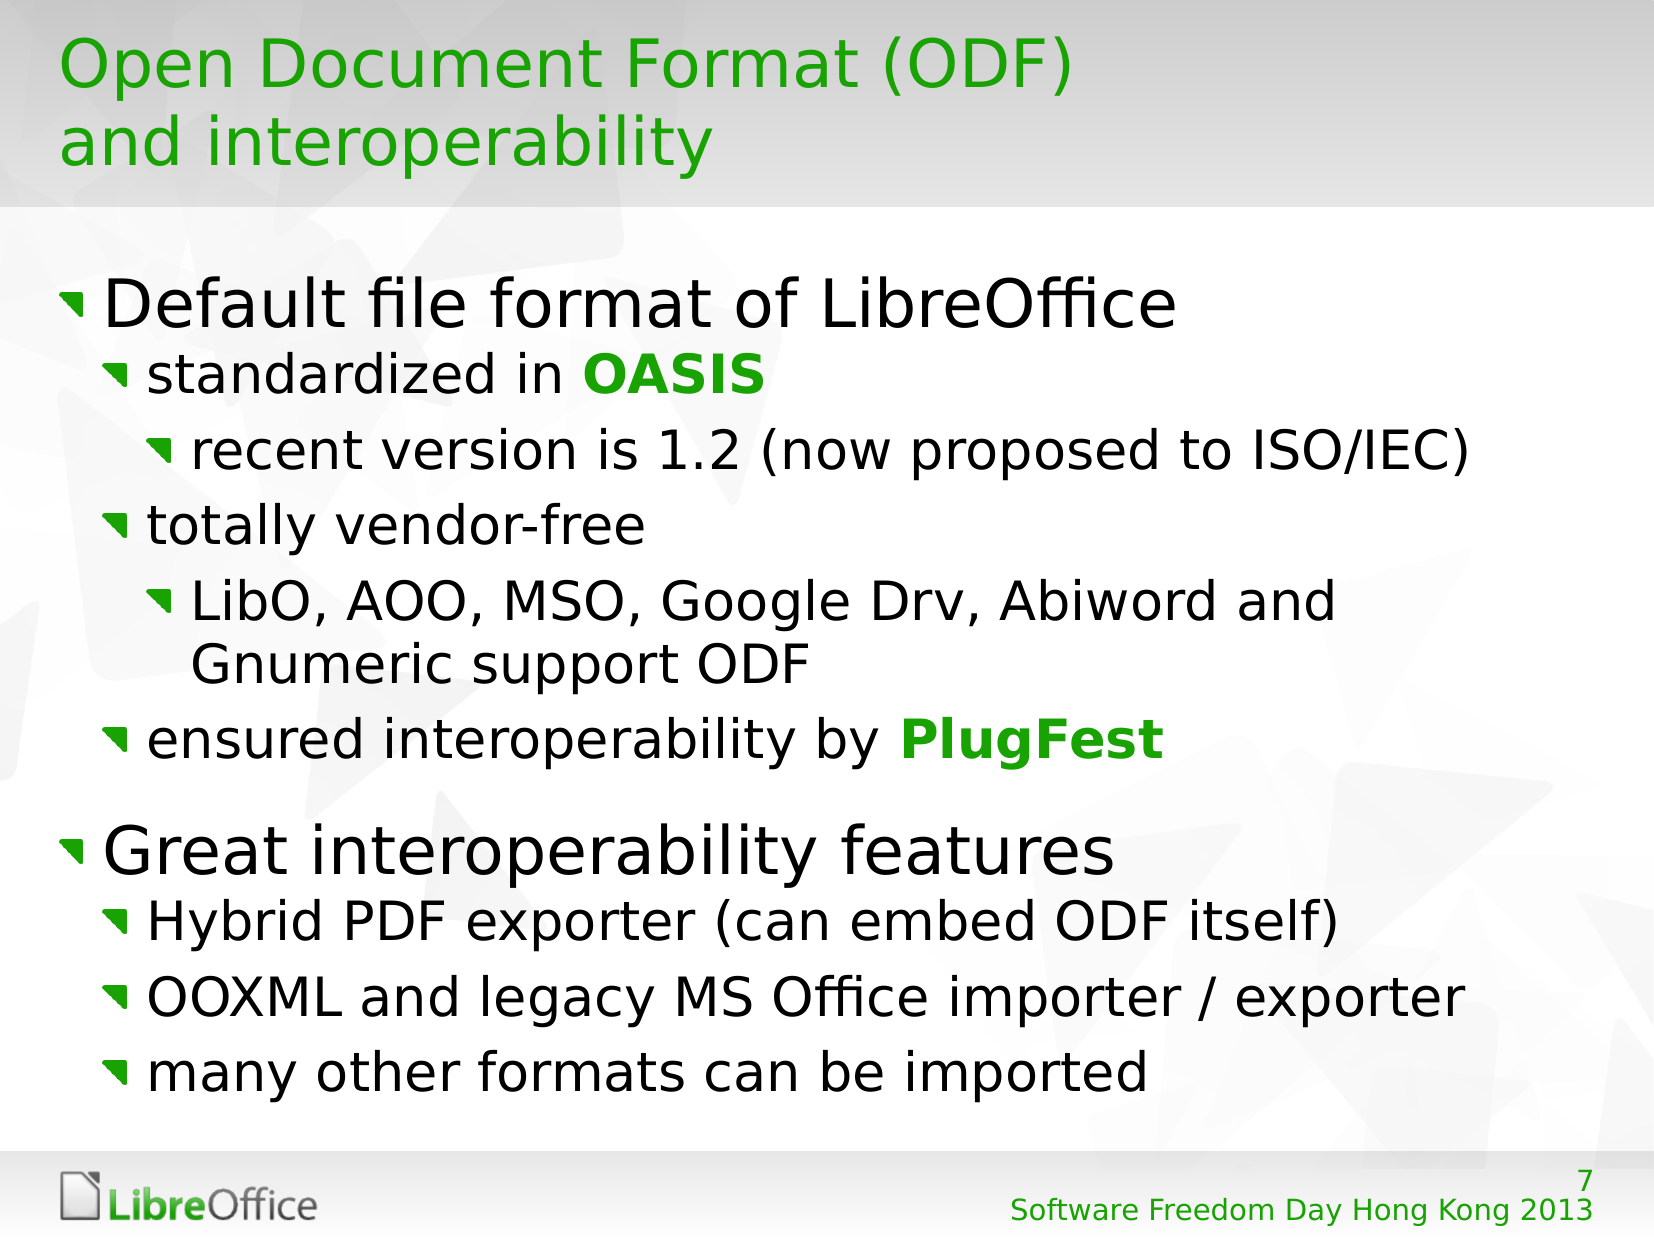

# Open Document Format (ODF) and interoperability
Default file format of LibreOffice
standardized in OASIS
recent version is 1.2 (now proposed to ISO/IEC)
totally vendor-free
LibO, AOO, MSO, Google Drv, Abiword and Gnumeric support ODF
ensured interoperability by PlugFest
Great interoperability features
Hybrid PDF exporter (can embed ODF itself)
OOXML and legacy MS Office importer / exporter
many other formats can be imported
7
Software Freedom Day Hong Kong 2013